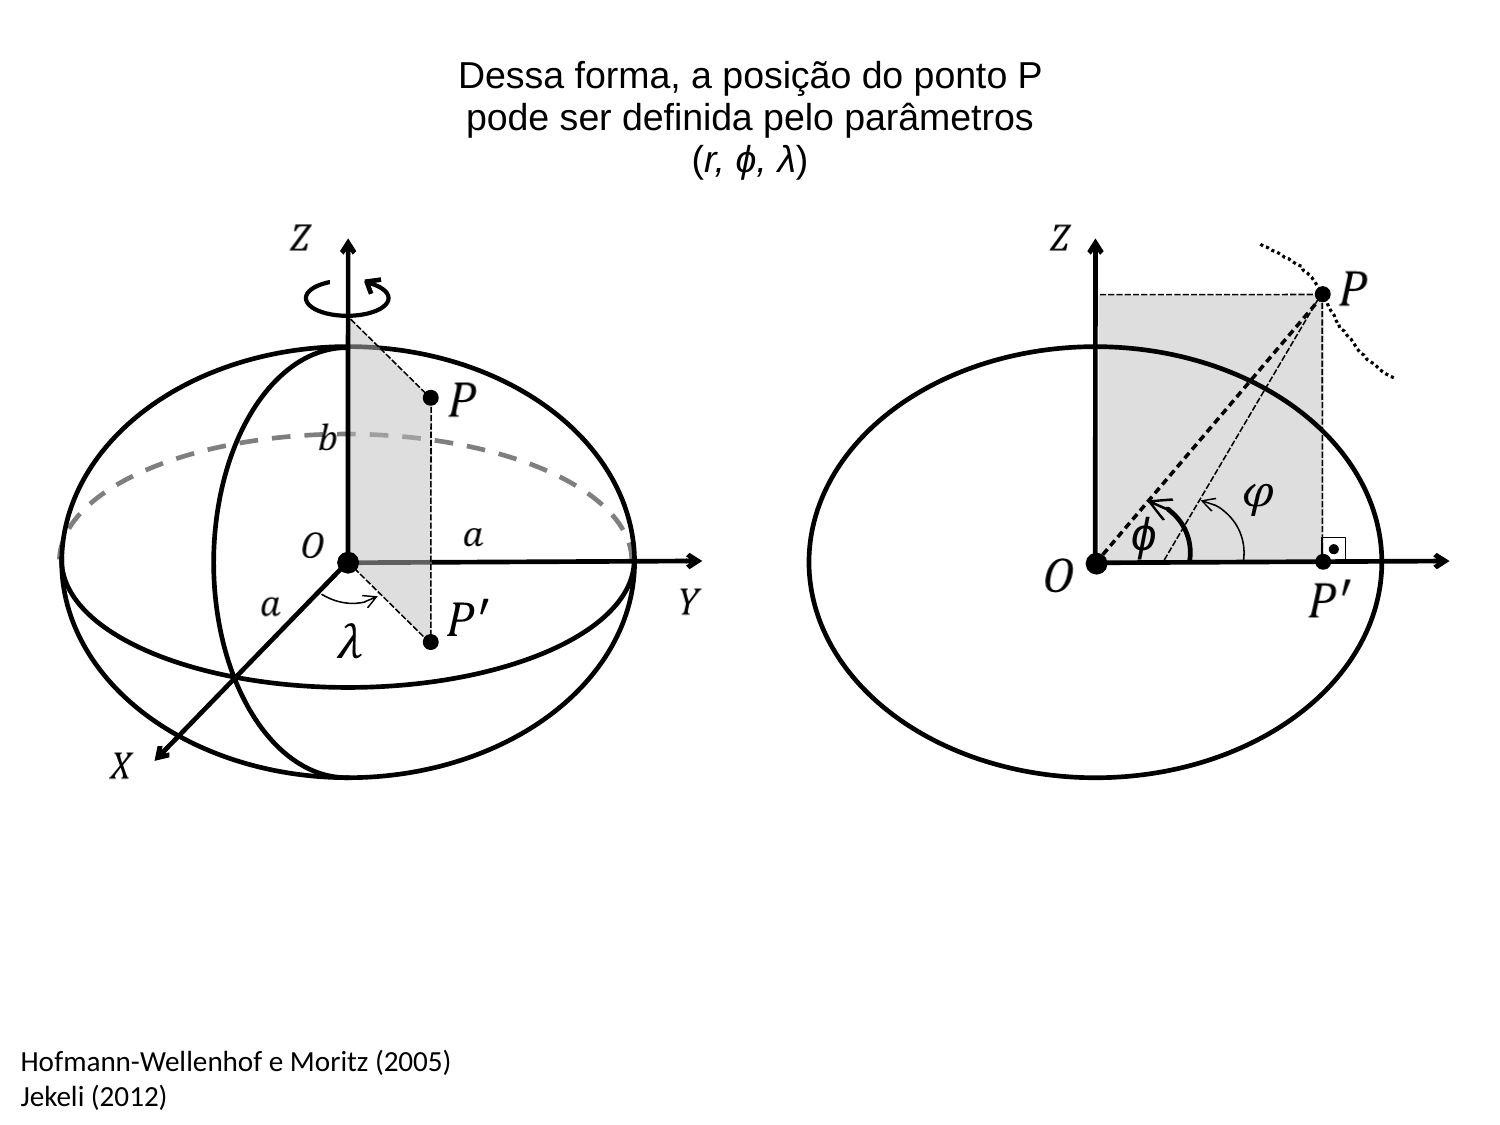

Dessa forma, a posição do ponto P pode ser definida pelo parâmetros
(r, ϕ, λ)
ϕ
Hofmann-Wellenhof e Moritz (2005)
Jekeli (2012)